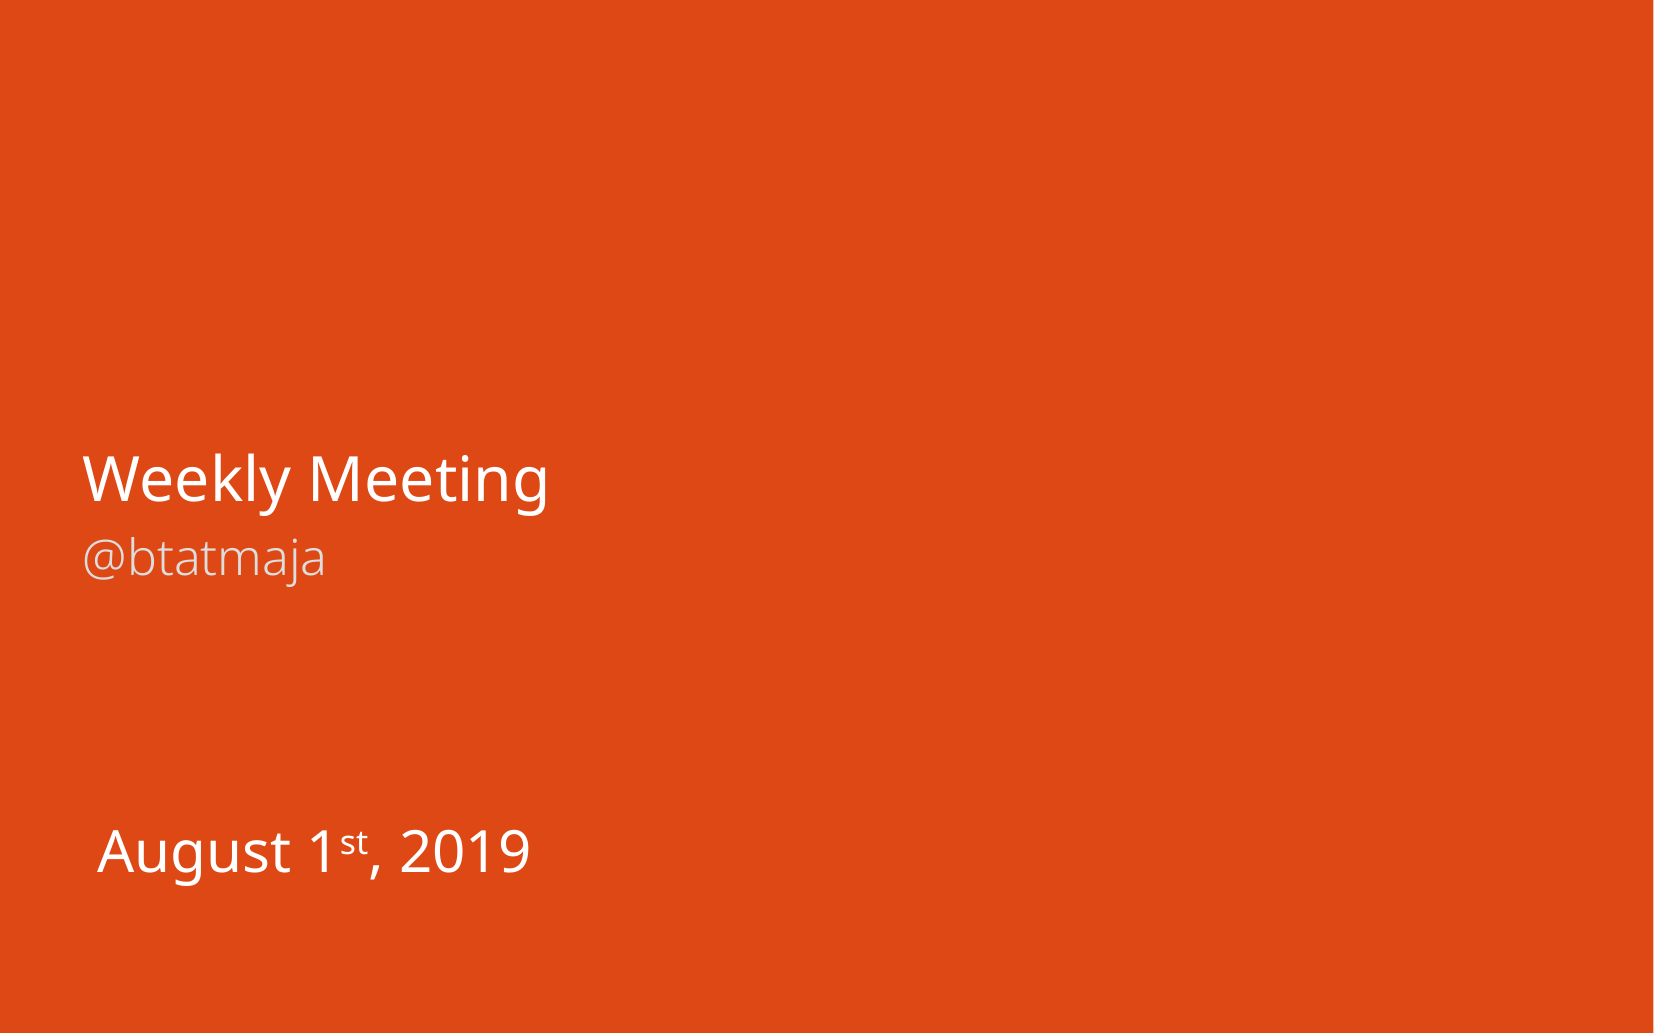

# Weekly Meeting
@btatmaja
August 1st, 2019